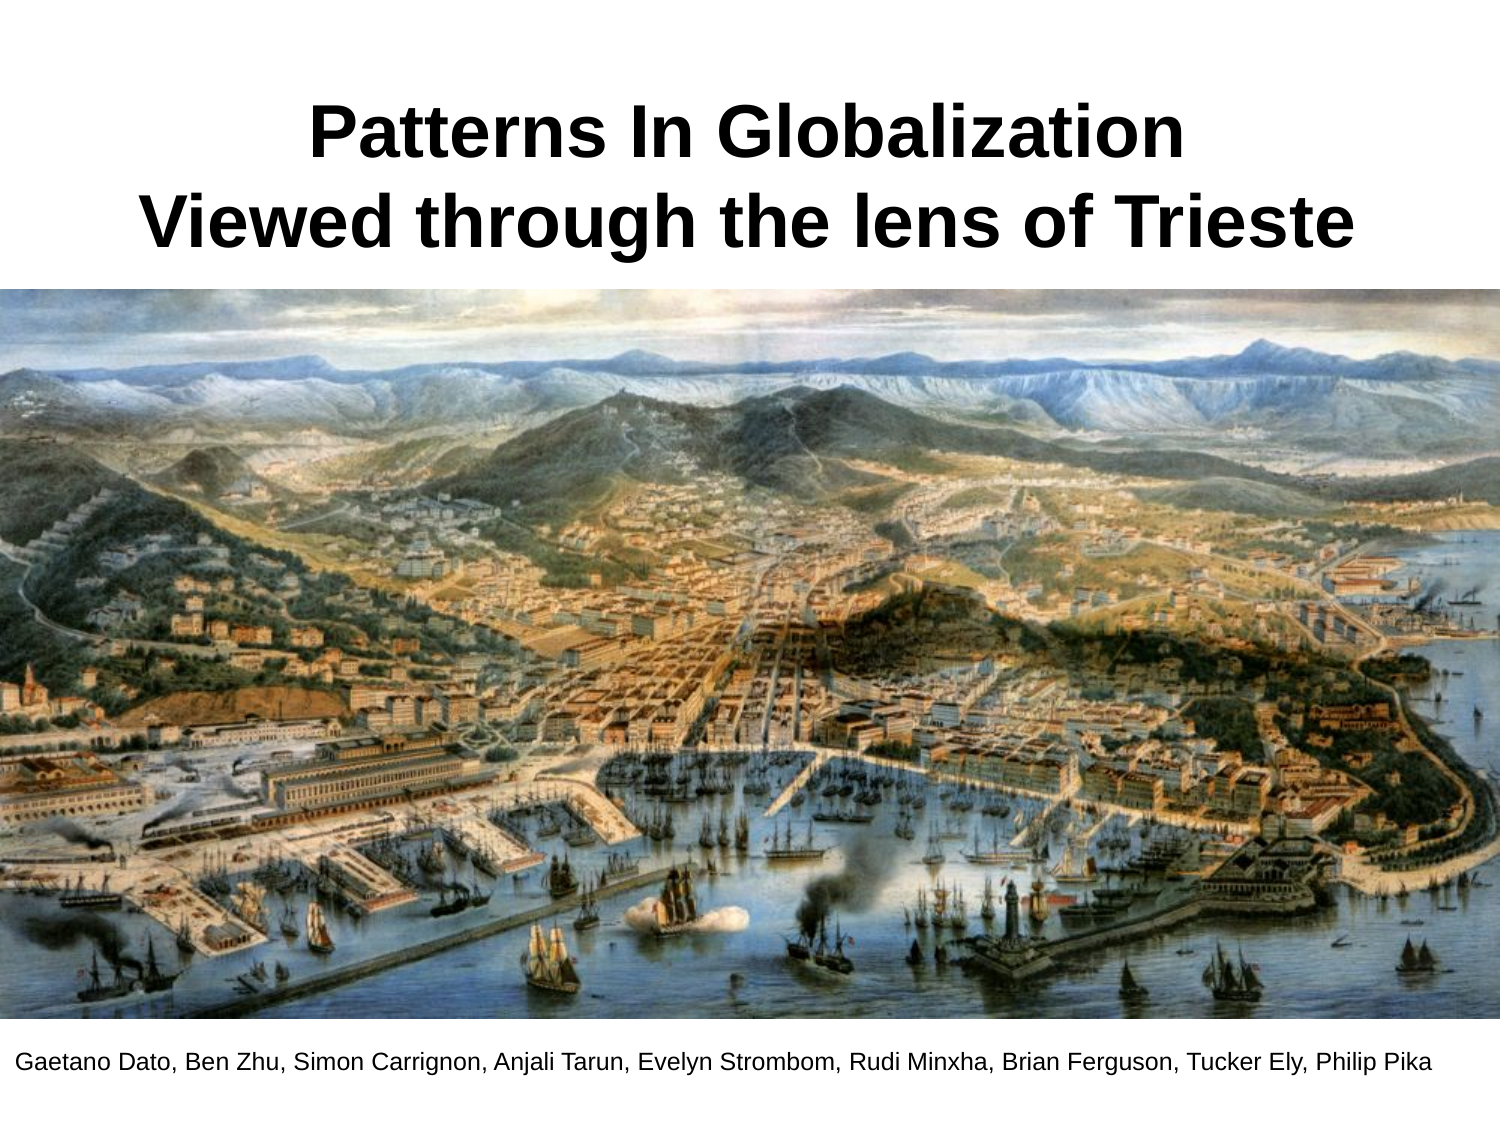

Patterns In Globalization
Viewed through the lens of Trieste
Gaetano Dato, Ben Zhu, Simon Carrignon, Anjali Tarun, Evelyn Strombom, Rudi Minxha, Brian Ferguson, Tucker Ely, Philip Pika